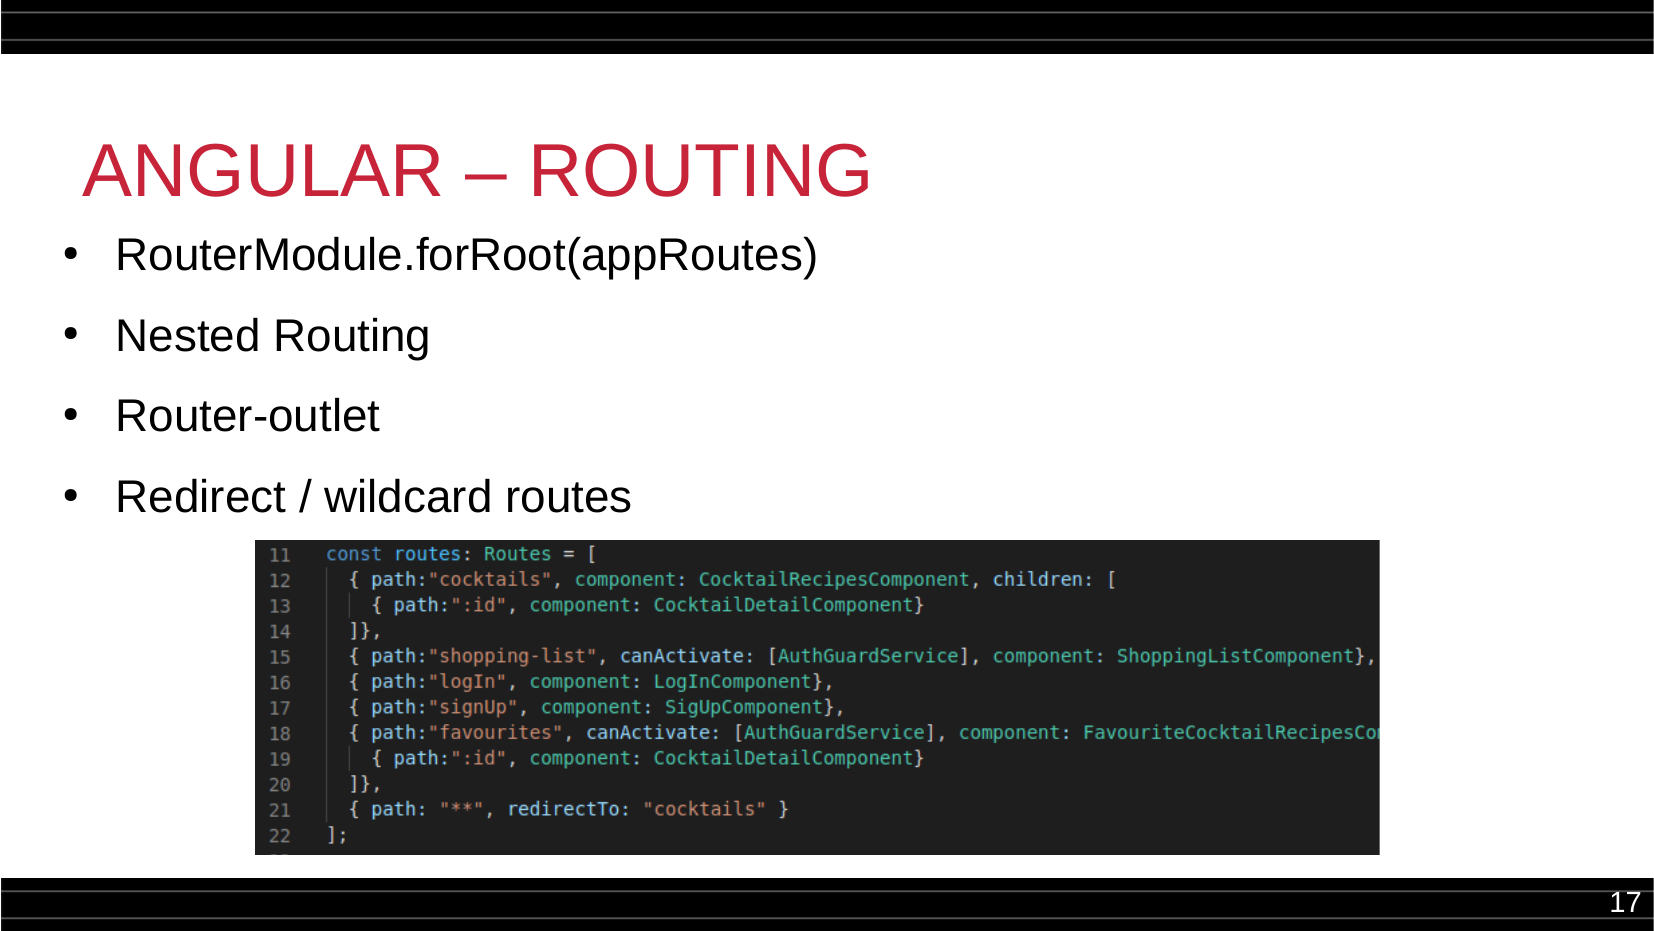

# ANGULAR – ROUTING
RouterModule.forRoot(appRoutes)
Nested Routing
Router-outlet
Redirect / wildcard routes